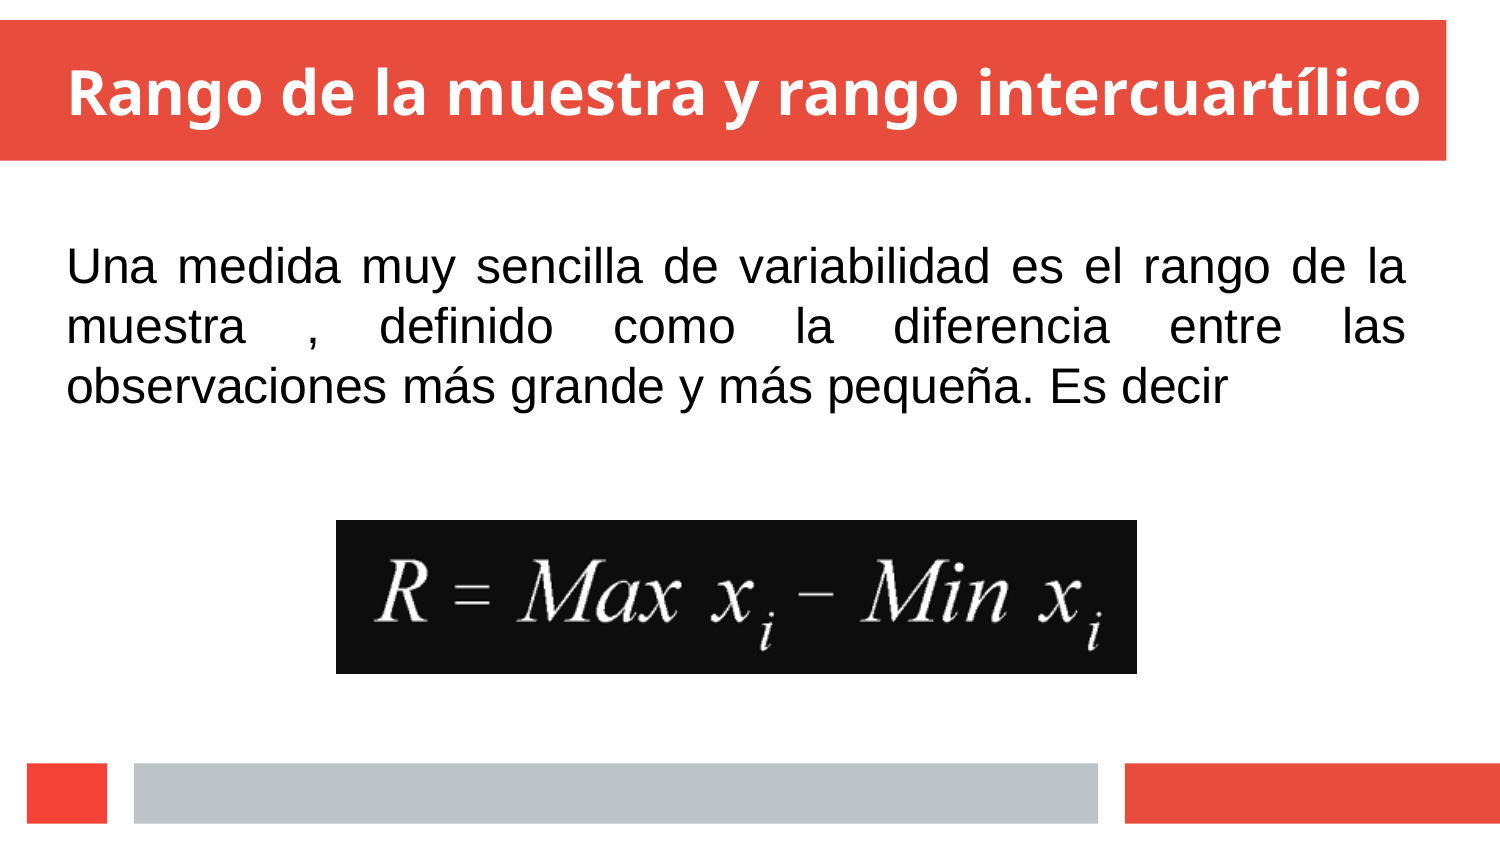

# Rango de la muestra y rango intercuartílico
Una medida muy sencilla de variabilidad es el rango de la muestra , definido como la diferencia entre las observaciones más grande y más pequeña. Es decir